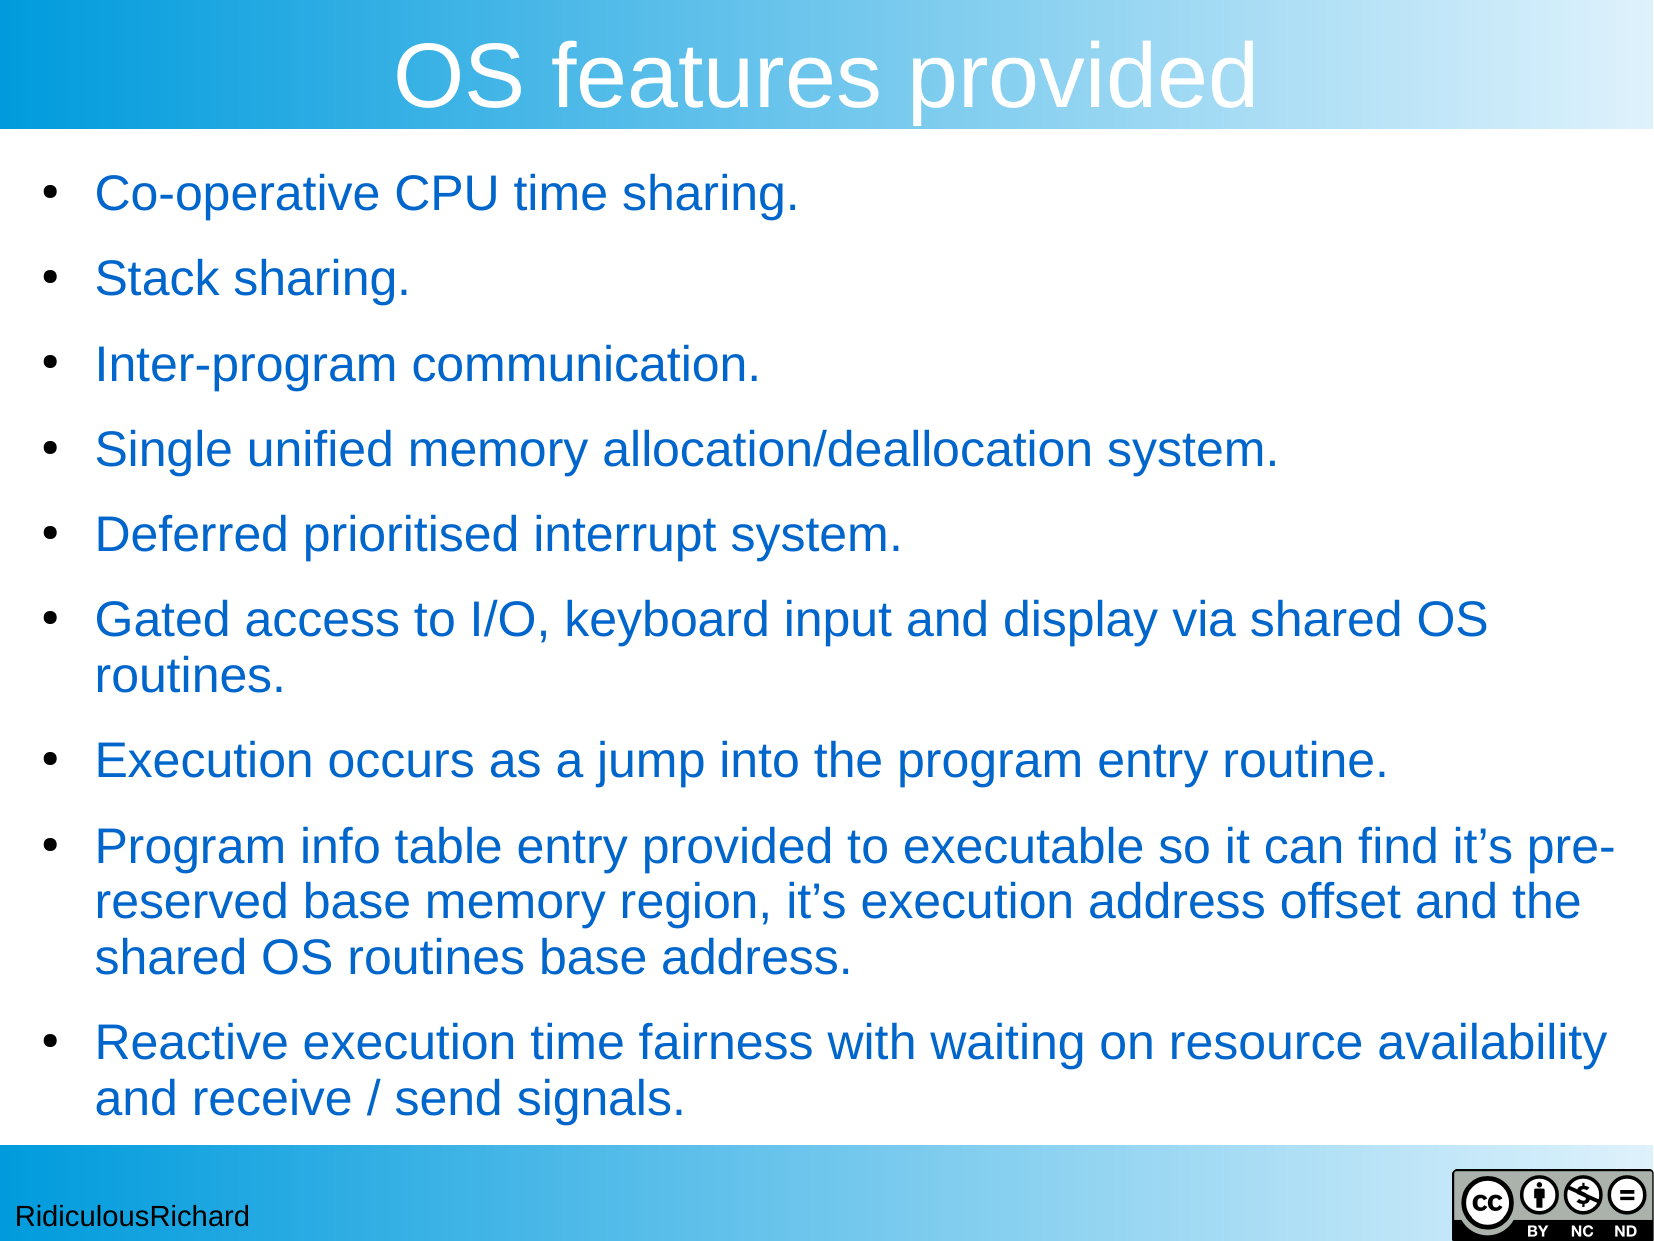

# OS features provided
Co-operative CPU time sharing.
Stack sharing.
Inter-program communication.
Single unified memory allocation/deallocation system.
Deferred prioritised interrupt system.
Gated access to I/O, keyboard input and display via shared OS routines.
Execution occurs as a jump into the program entry routine.
Program info table entry provided to executable so it can find it’s pre-reserved base memory region, it’s execution address offset and the shared OS routines base address.
Reactive execution time fairness with waiting on resource availability and receive / send signals.